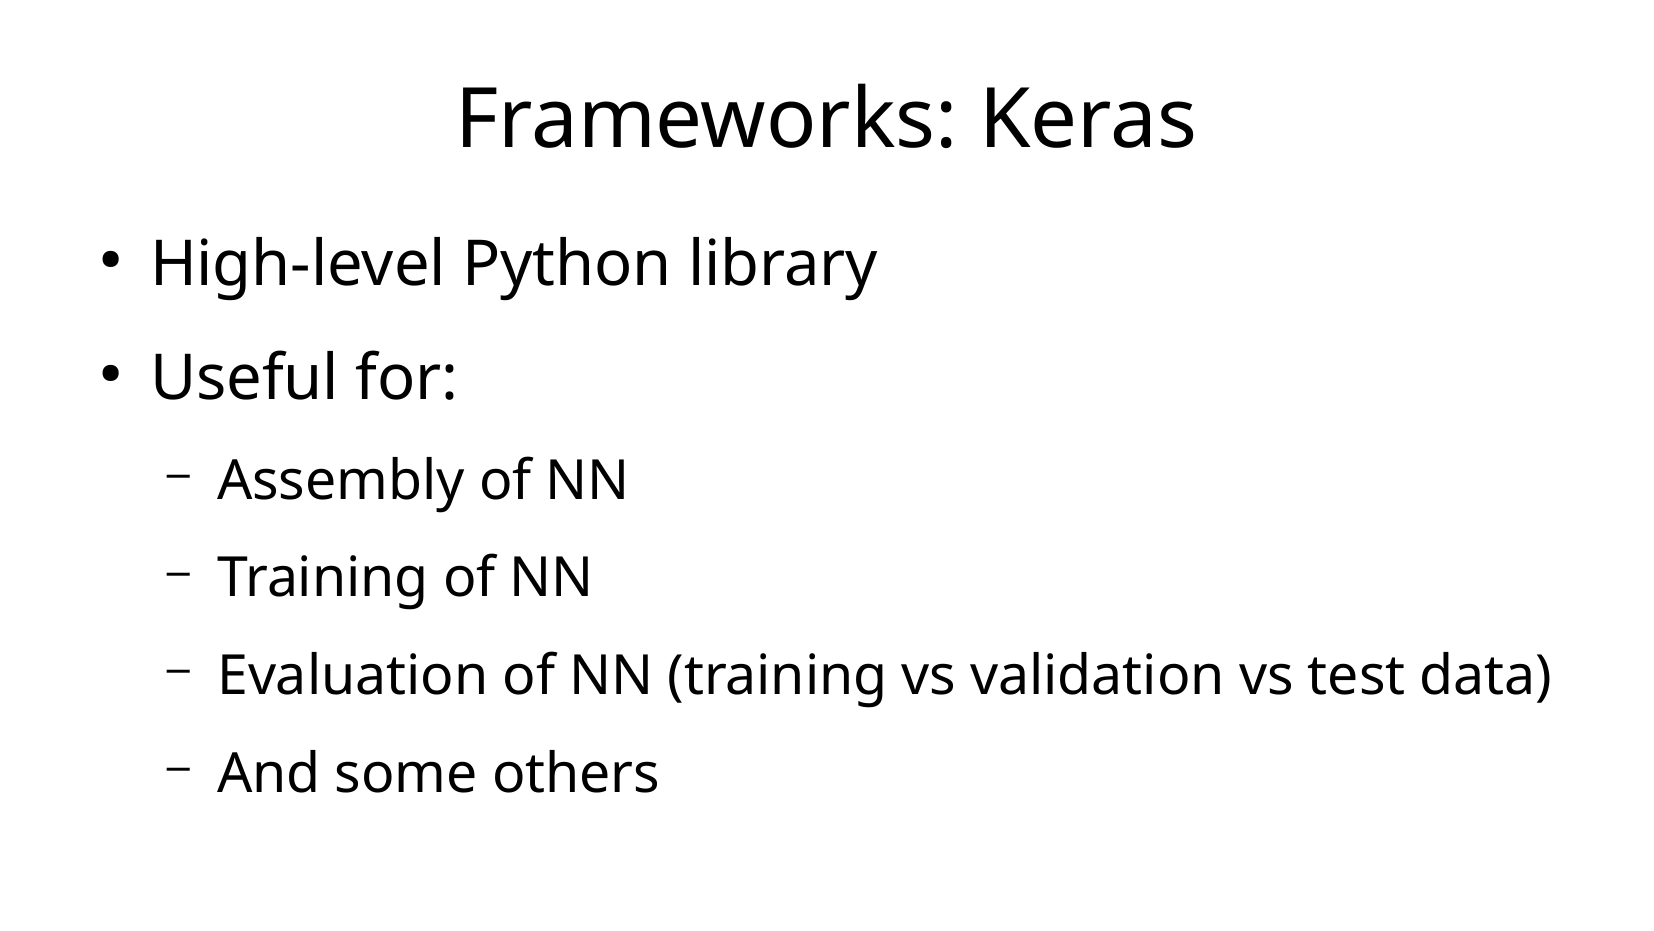

# Frameworks: Keras
High-level Python library
Useful for:
Assembly of NN
Training of NN
Evaluation of NN (training vs validation vs test data)
And some others